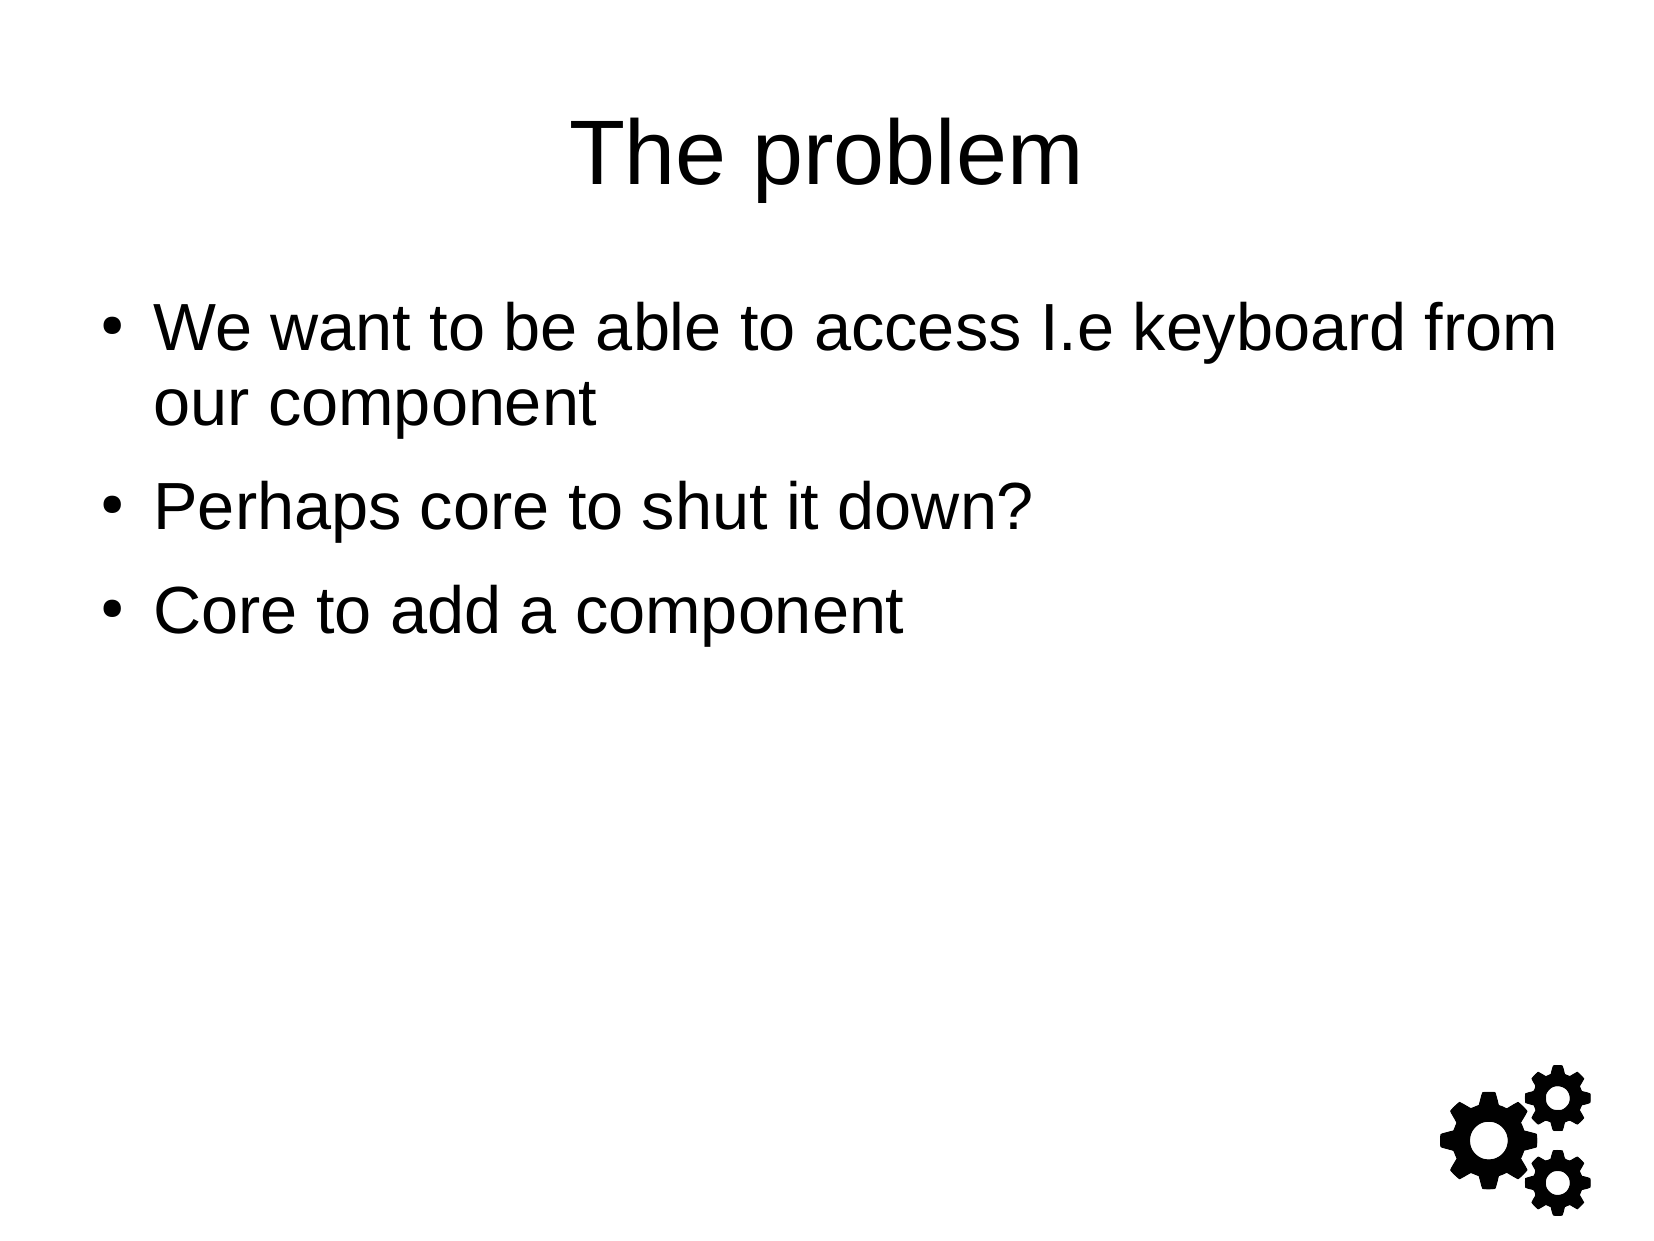

# The problem
We want to be able to access I.e keyboard from our component
Perhaps core to shut it down?
Core to add a component